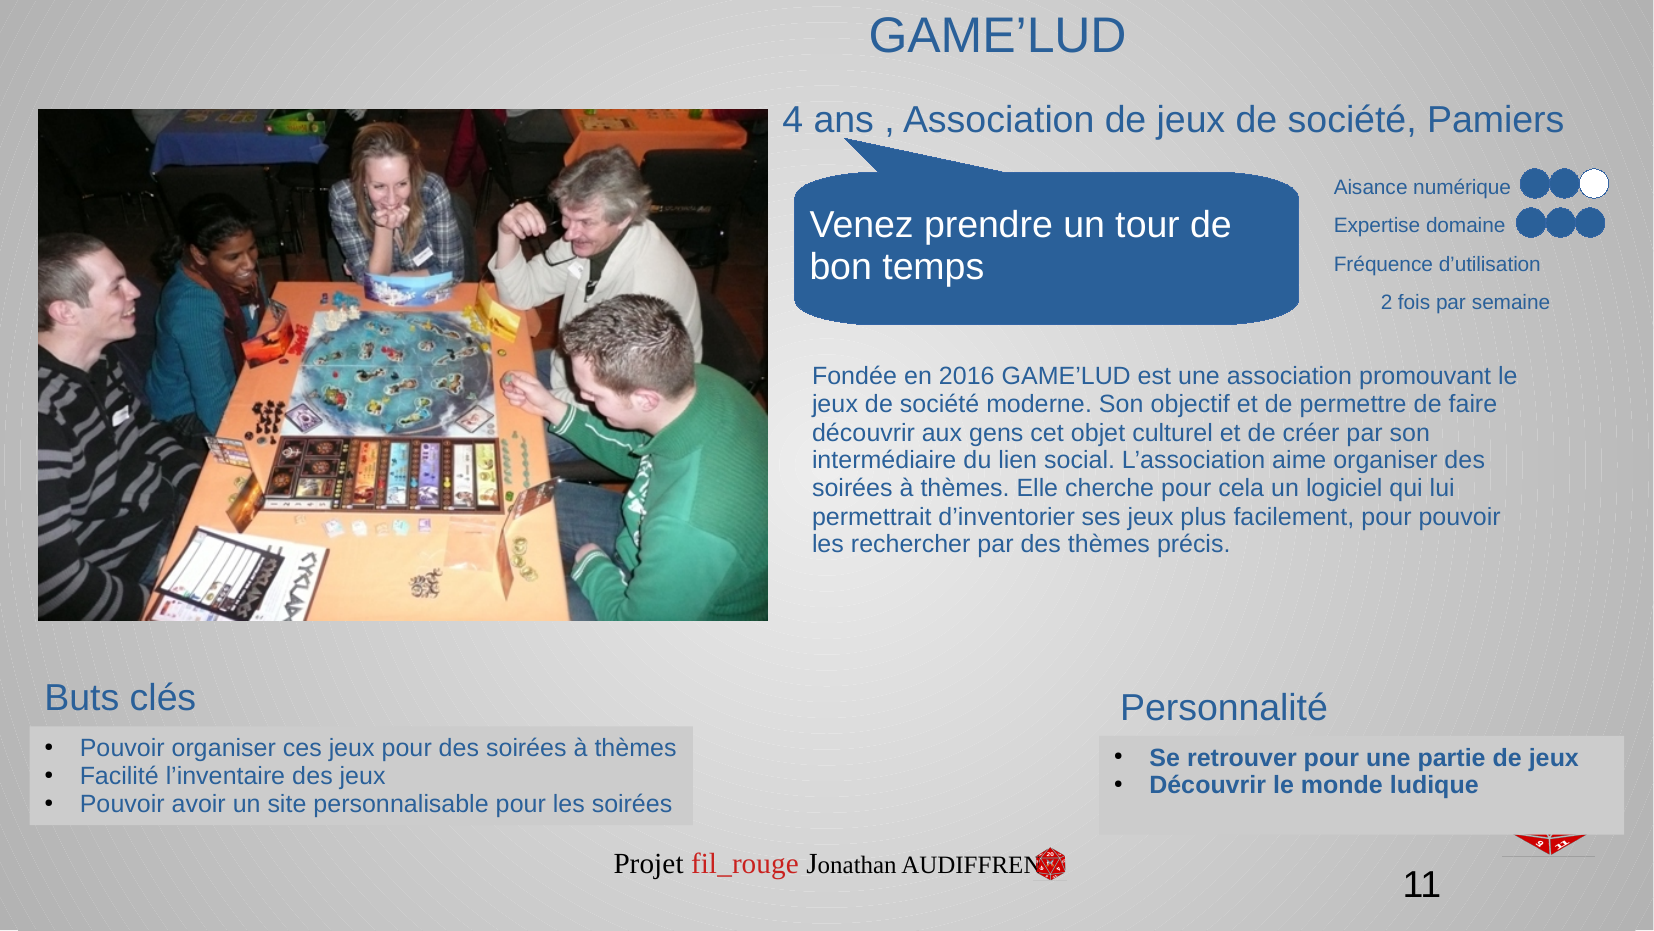

GAME’LUD
4 ans , Association de jeux de société, Pamiers
Aisance numérique
Venez prendre un tour de bon temps
Expertise domaine
Fréquence d’utilisation
2 fois par semaine
Fondée en 2016 GAME’LUD est une association promouvant le jeux de société moderne. Son objectif et de permettre de faire découvrir aux gens cet objet culturel et de créer par son intermédiaire du lien social. L’association aime organiser des soirées à thèmes. Elle cherche pour cela un logiciel qui lui permettrait d’inventorier ses jeux plus facilement, pour pouvoir les rechercher par des thèmes précis.
Buts clés
Personnalité
Pouvoir organiser ces jeux pour des soirées à thèmes
Facilité l’inventaire des jeux
Pouvoir avoir un site personnalisable pour les soirées
Se retrouver pour une partie de jeux
Découvrir le monde ludique